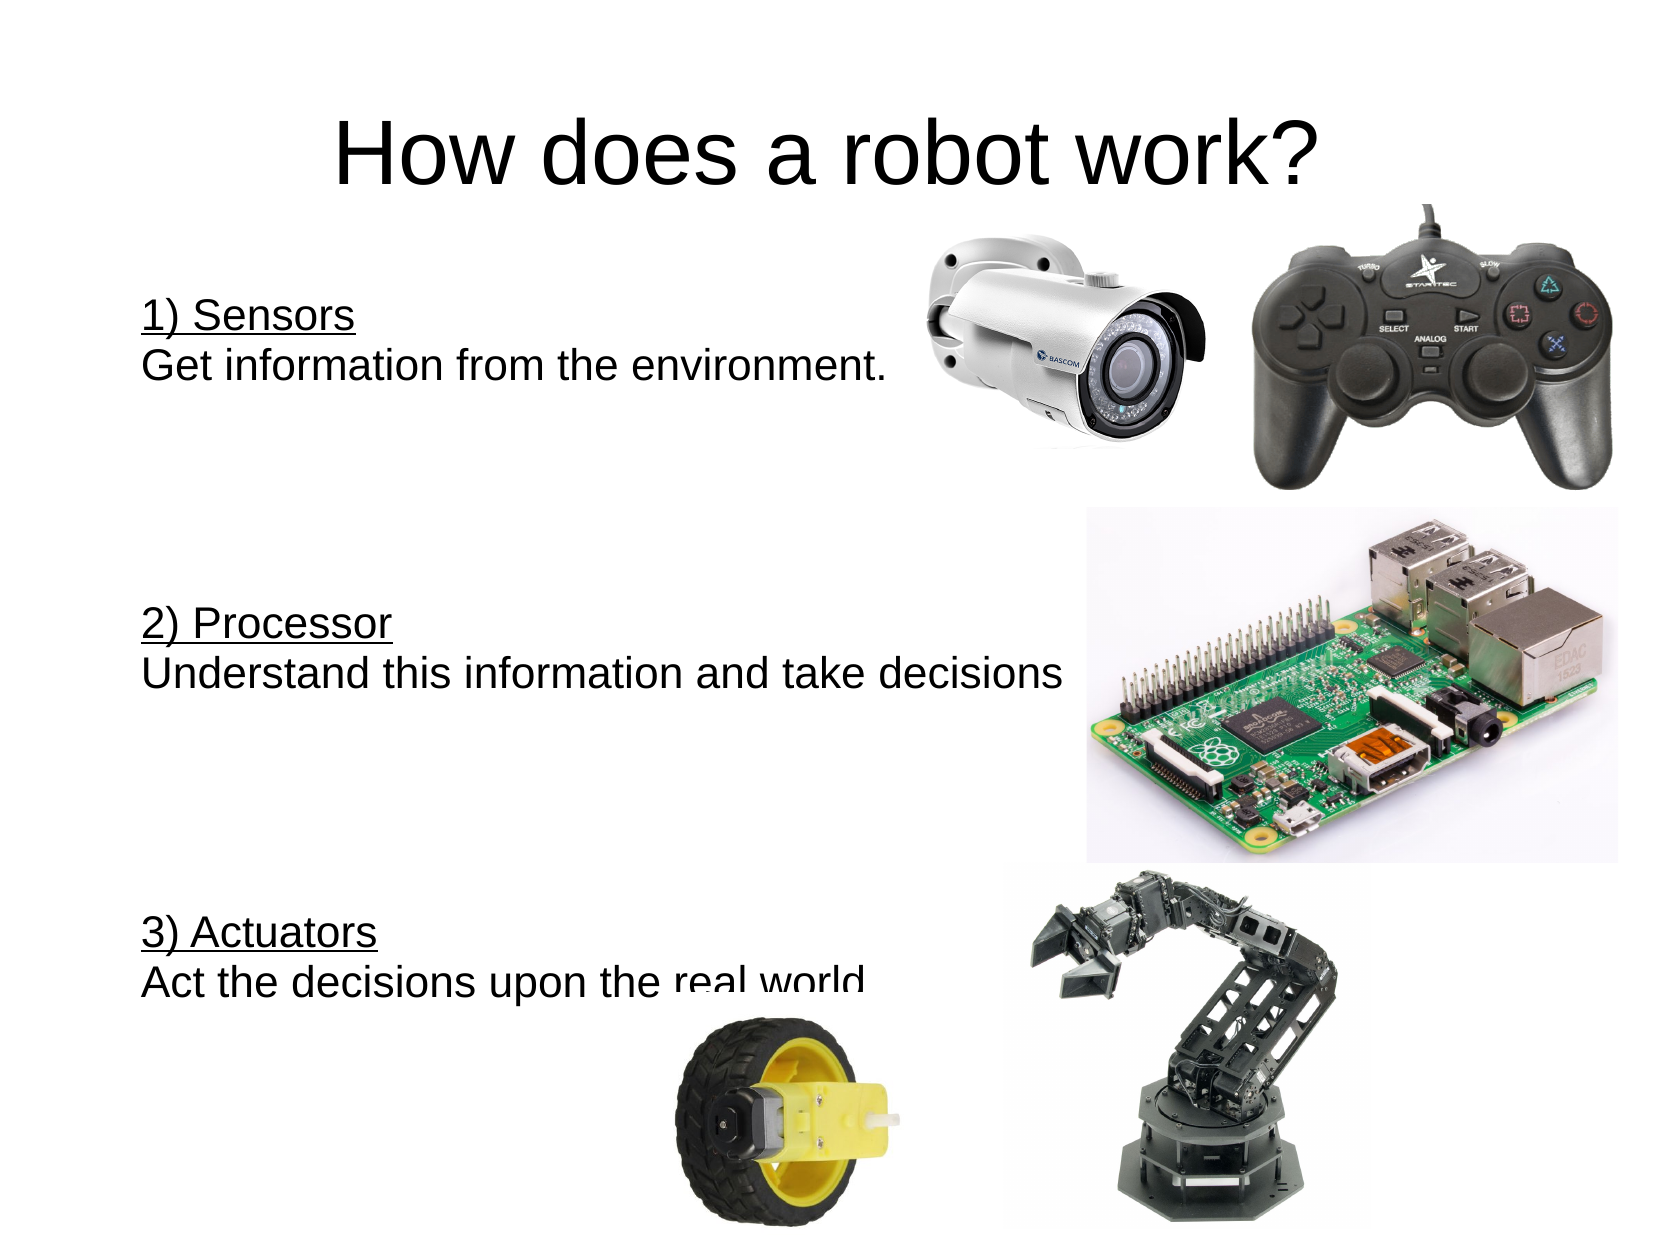

# How does a robot work?
1) Sensors
Get information from the environment.
2) Processor
Understand this information and take decisions
3) Actuators
Act the decisions upon the real world